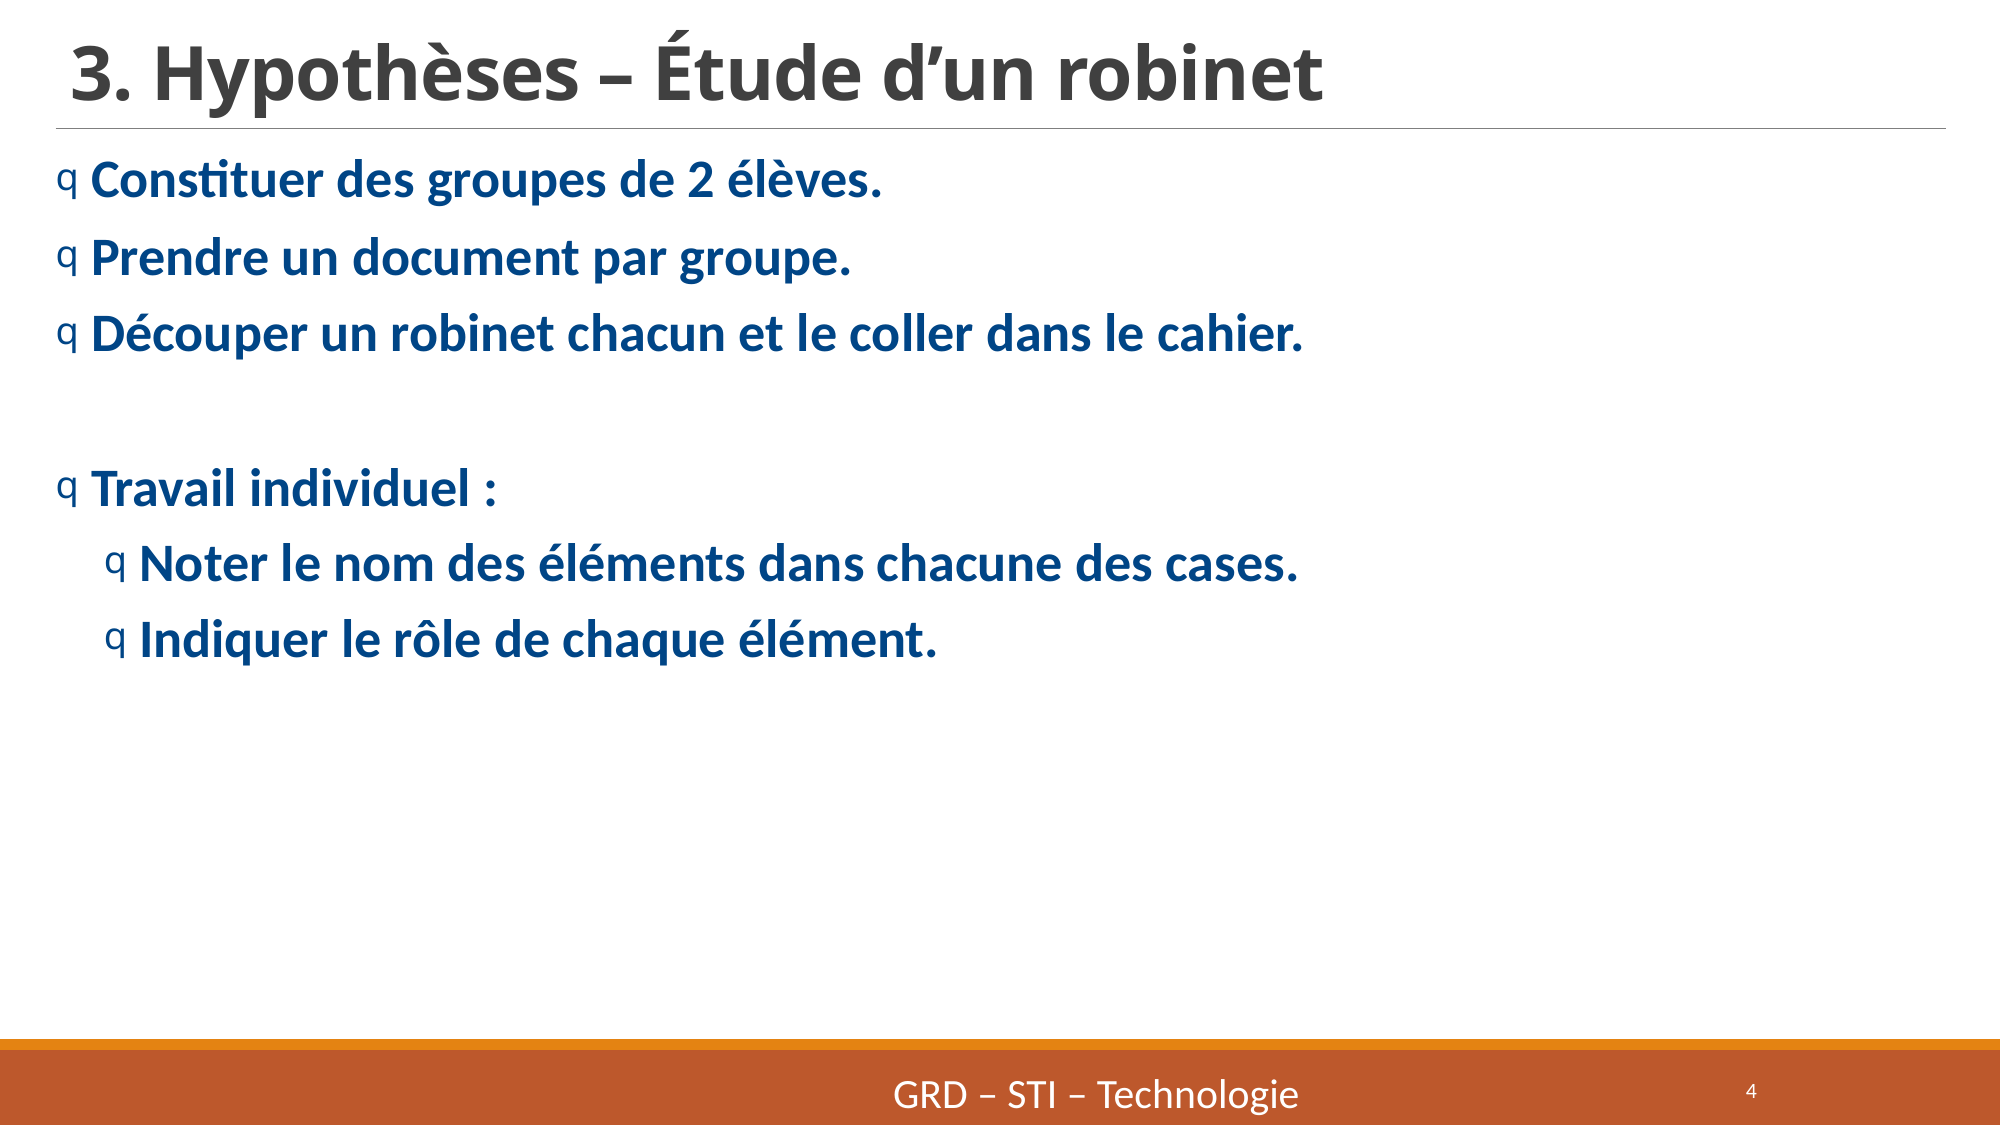

# 3. Hypothèses – Étude d’un robinet
 Constituer des groupes de 2 élèves.
 Prendre un document par groupe.
 Découper un robinet chacun et le coller dans le cahier.
 Travail individuel :
 Noter le nom des éléments dans chacune des cases.
 Indiquer le rôle de chaque élément.
GRD STI
4